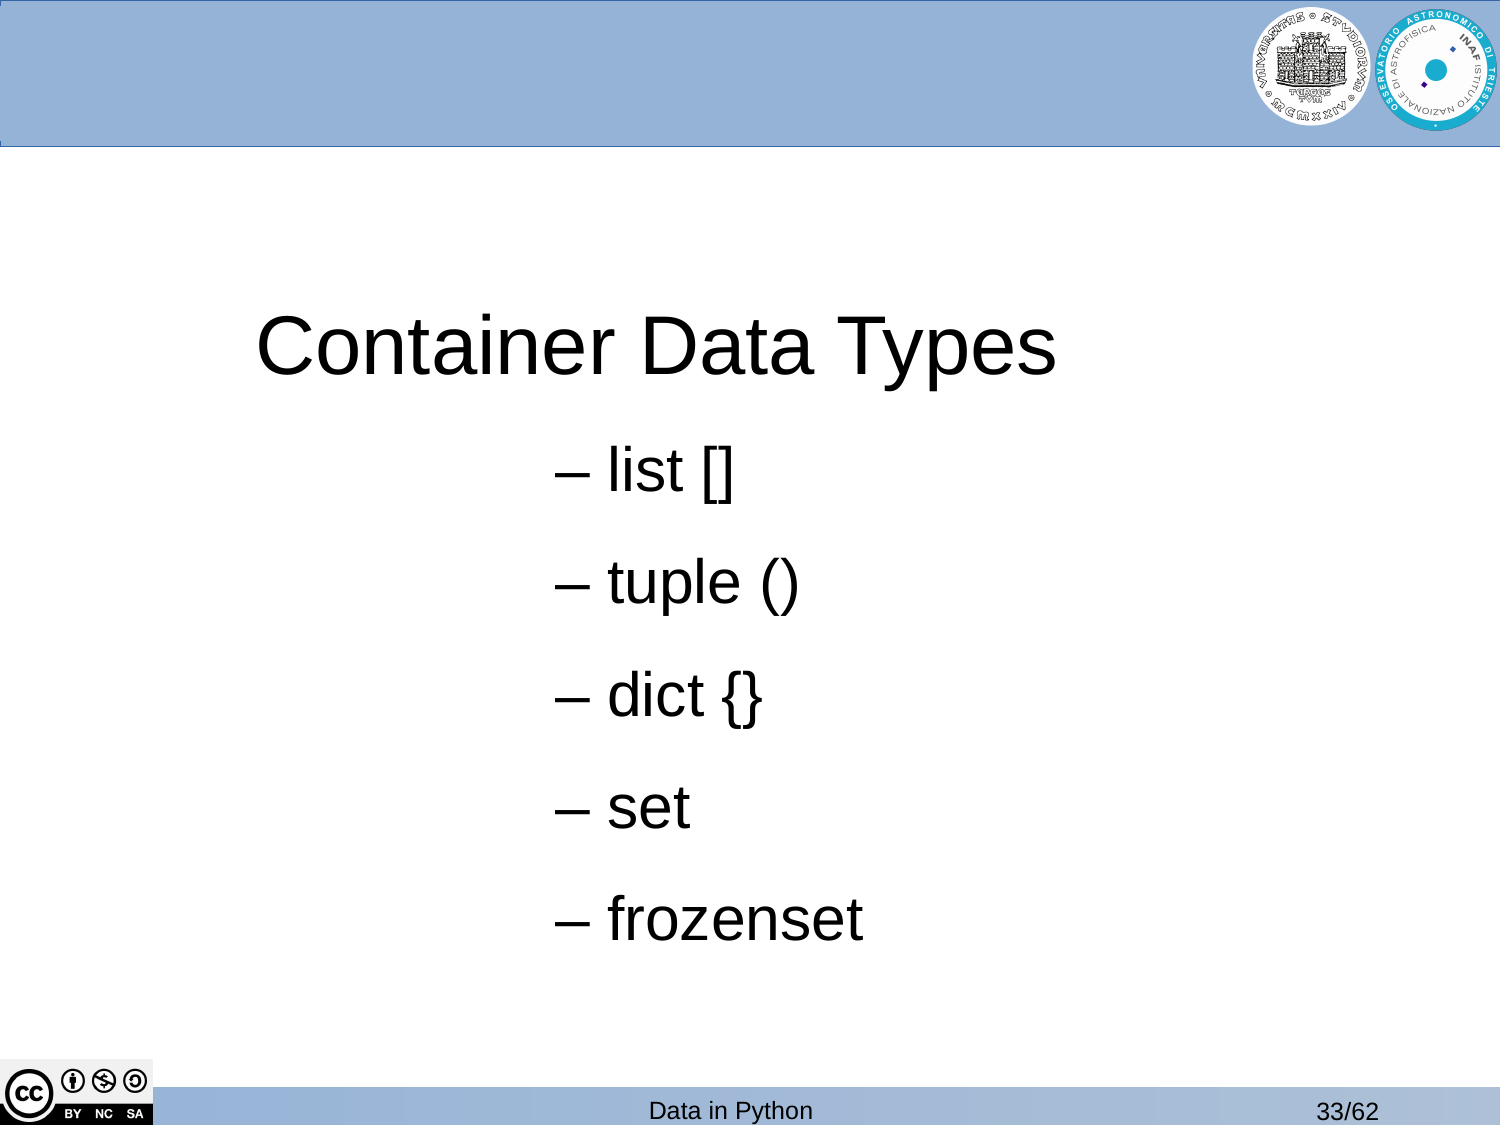

# Container Data Types
 				– list []
 				– tuple ()
 				– dict {}
 				– set
 				– frozenset